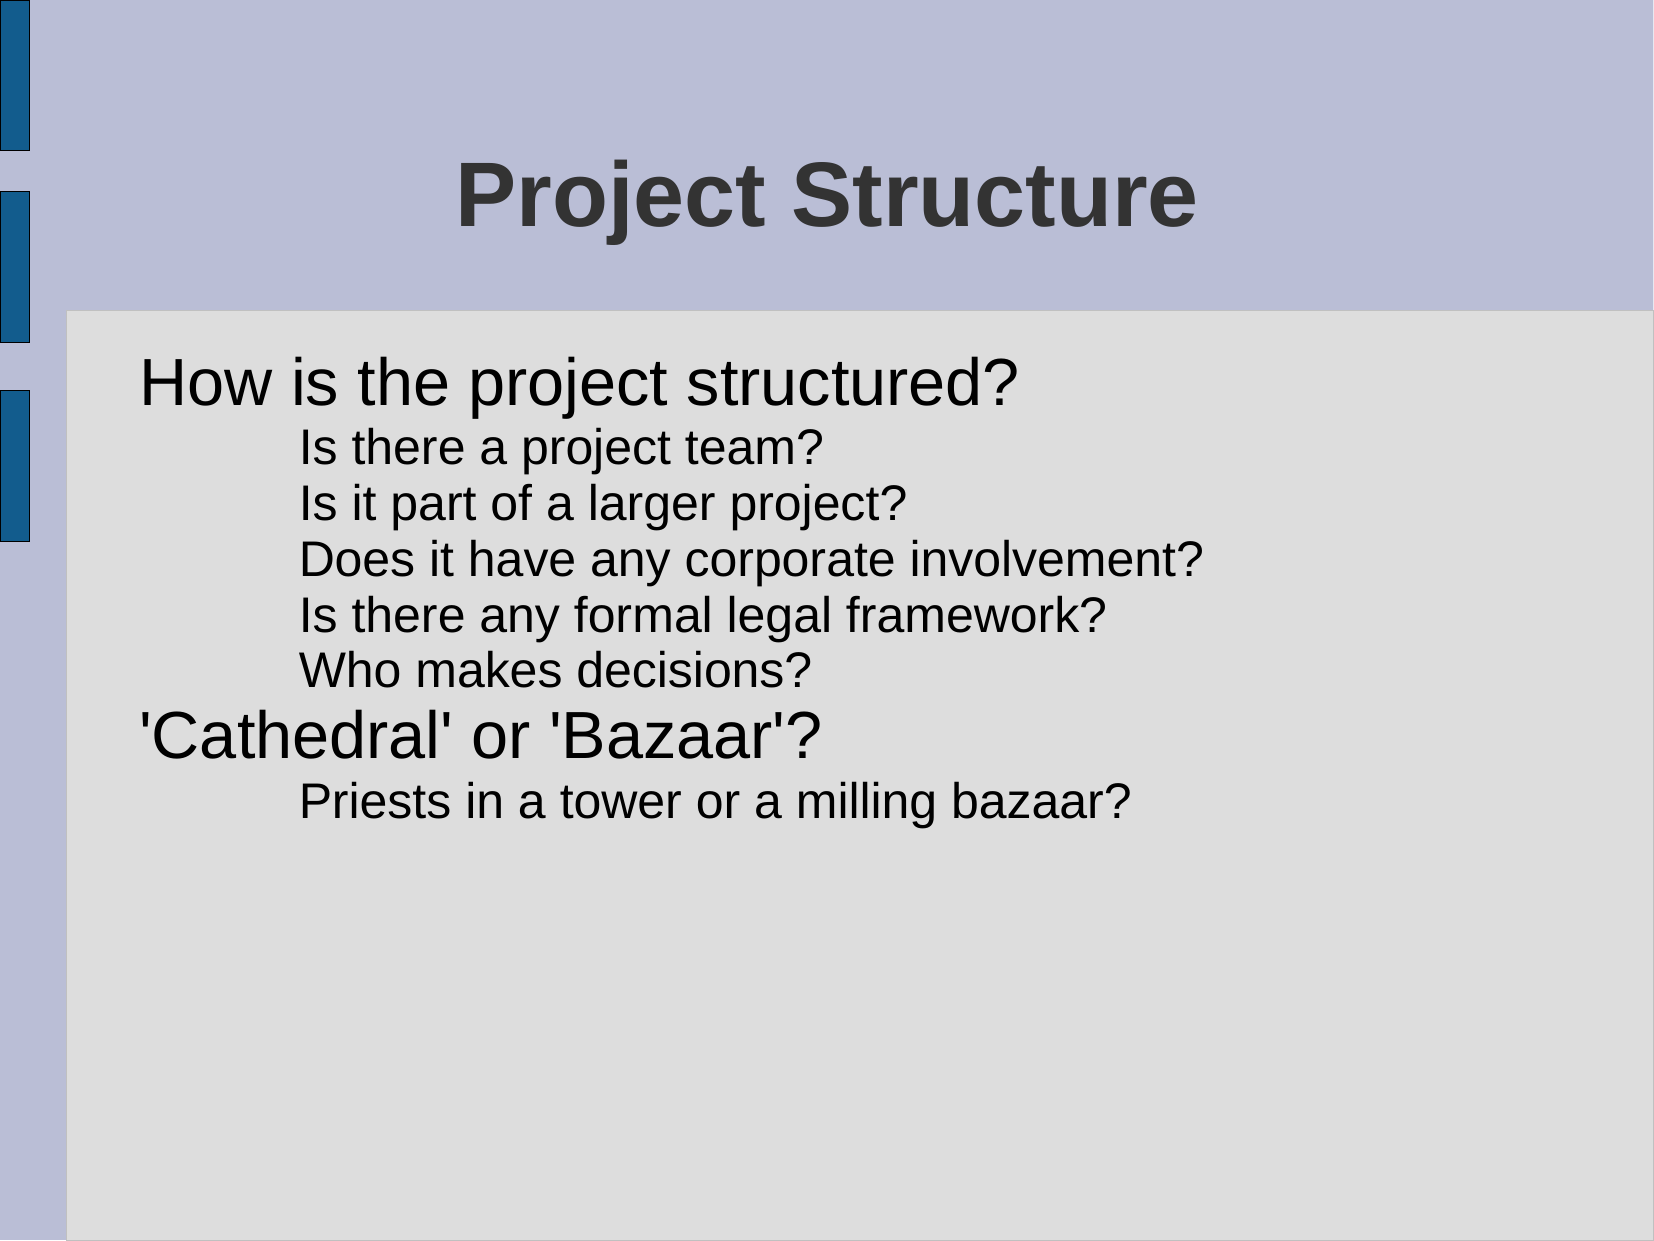

# Project Structure
How is the project structured?
Is there a project team?
Is it part of a larger project?
Does it have any corporate involvement?
Is there any formal legal framework?
Who makes decisions?
'Cathedral' or 'Bazaar'?
Priests in a tower or a milling bazaar?